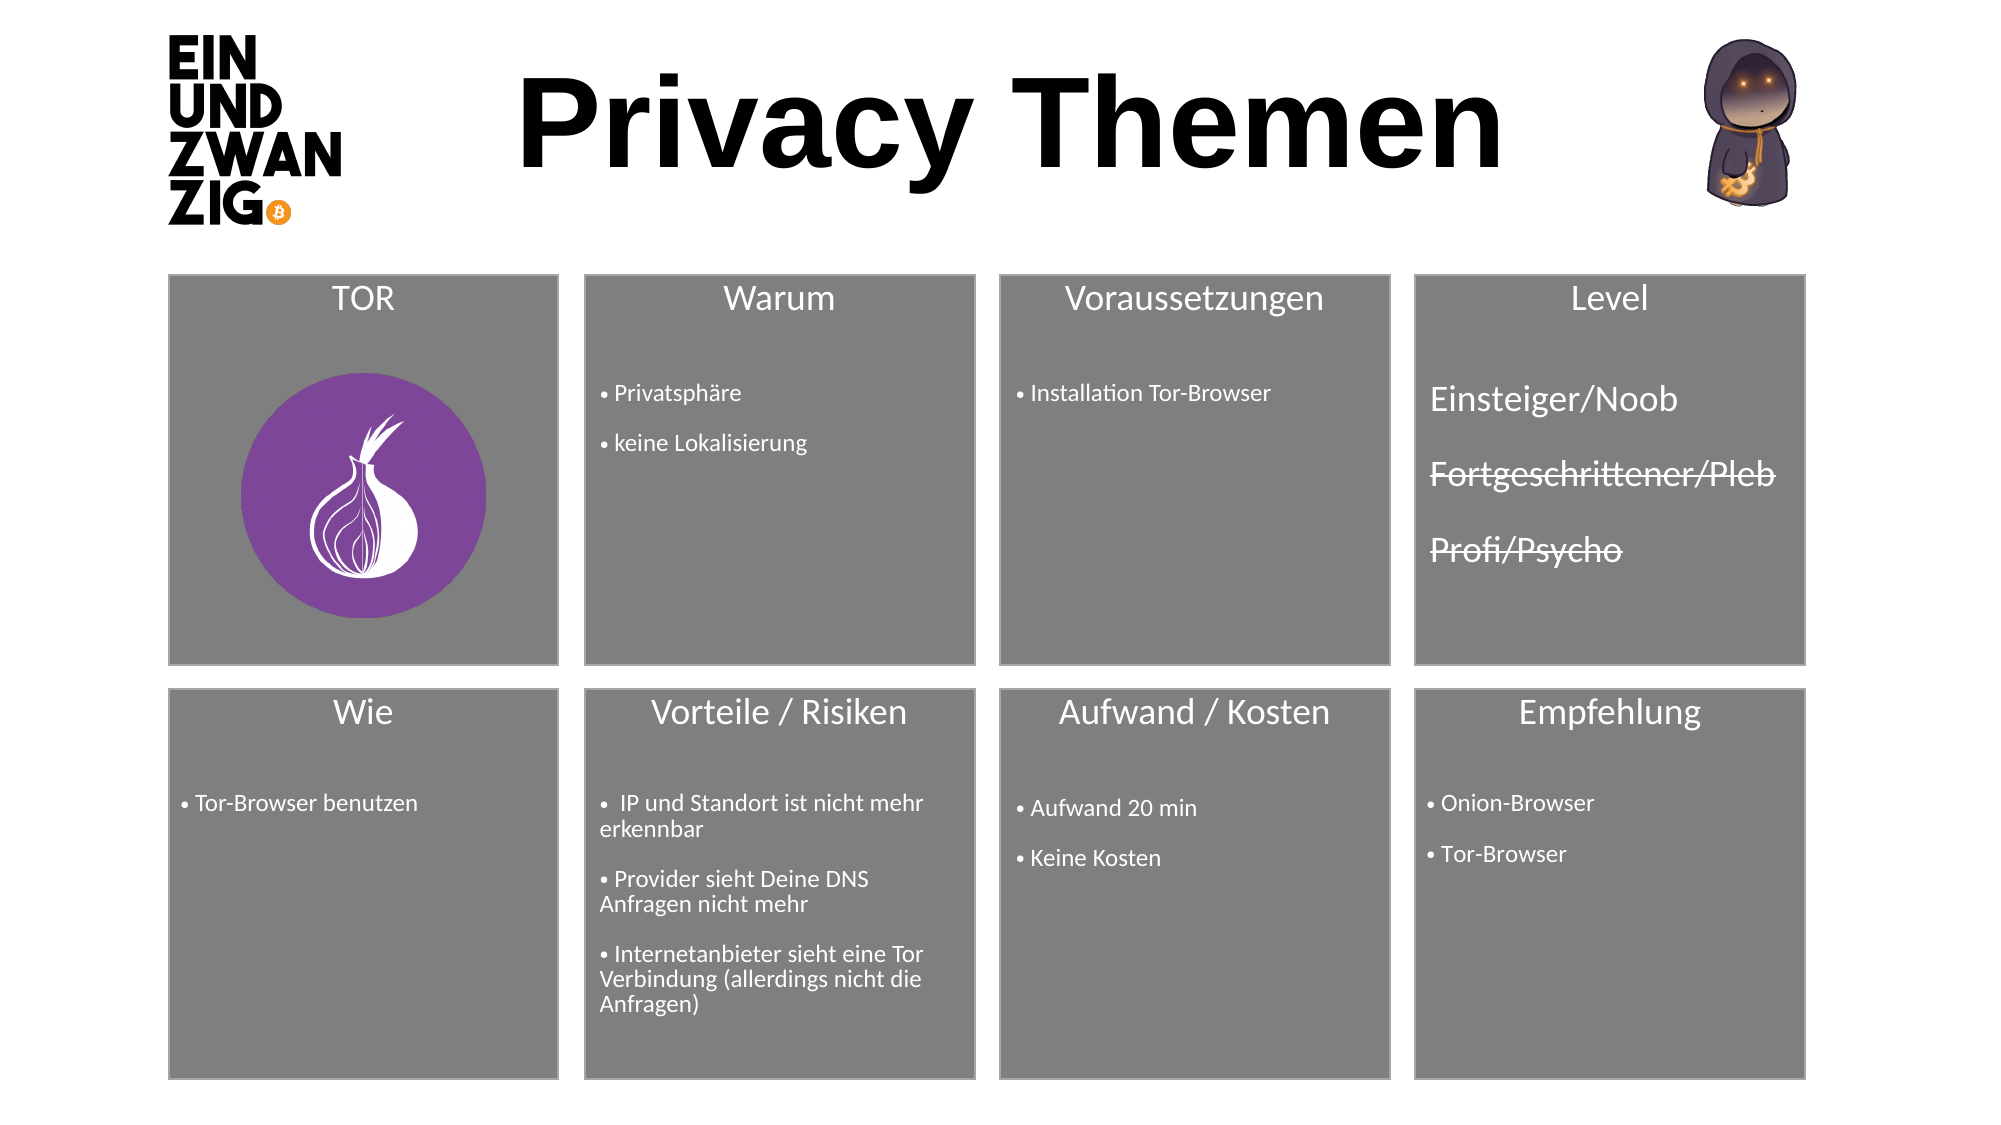

TOR
 Privatsphäre
 keine Lokalisierung
 Installation Tor-Browser
Einsteiger/Noob
Fortgeschrittener/Pleb
Profi/Psycho
 Tor-Browser benutzen
 IP und Standort ist nicht mehr erkennbar
 Provider sieht Deine DNS Anfragen nicht mehr
 Internetanbieter sieht eine Tor Verbindung (allerdings nicht die Anfragen)
 Onion-Browser
 Tor-Browser
 Aufwand 20 min
 Keine Kosten